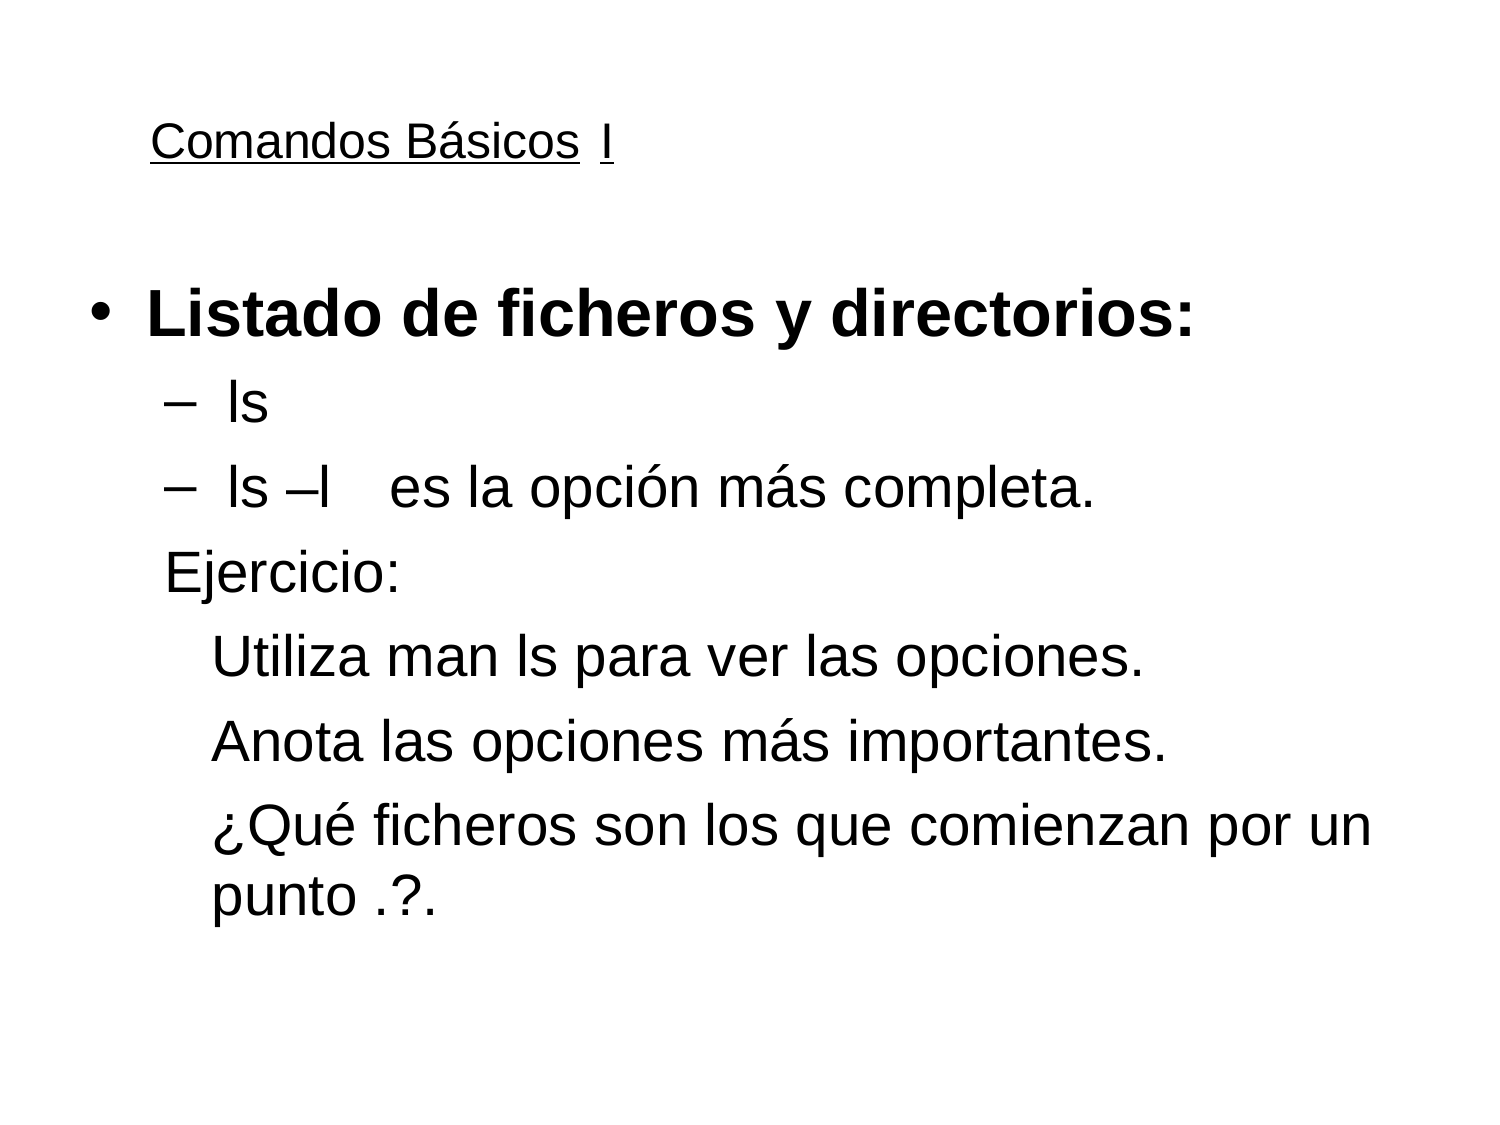

# Comandos Básicos	I
Listado de ficheros y directorios:
 ls
 ls –l	es la opción más completa.
Ejercicio:
	Utiliza man ls para ver las opciones.
	Anota las opciones más importantes.
	¿Qué ficheros son los que comienzan por un punto .?.